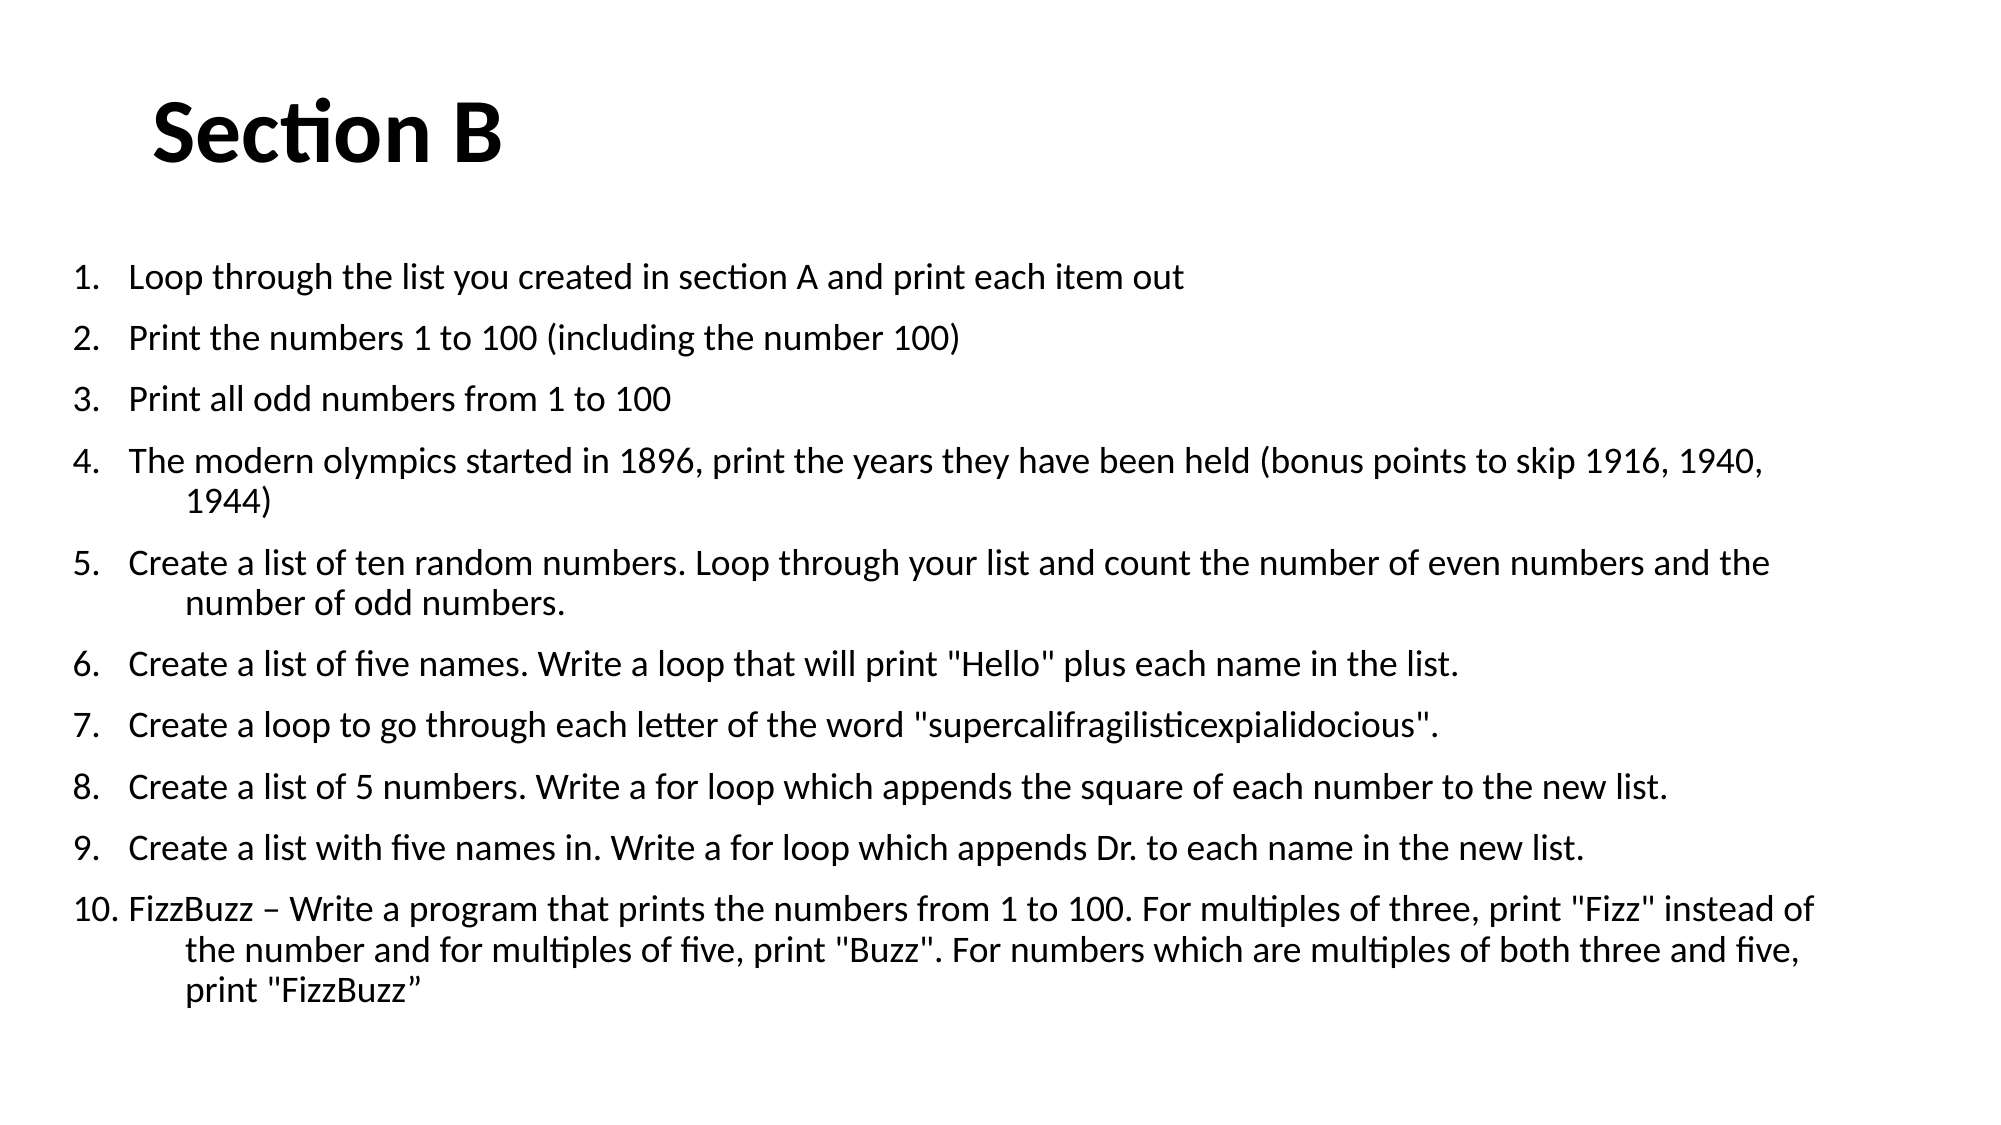

# Section B
Loop through the list you created in section A and print each item out
Print the numbers 1 to 100 (including the number 100)
Print all odd numbers from 1 to 100
The modern olympics started in 1896, print the years they have been held (bonus points to skip 1916, 1940, 1944)
Create a list of ten random numbers. Loop through your list and count the number of even numbers and the number of odd numbers.
Create a list of five names. Write a loop that will print "Hello" plus each name in the list.
Create a loop to go through each letter of the word "supercalifragilisticexpialidocious".
Create a list of 5 numbers. Write a for loop which appends the square of each number to the new list.
Create a list with five names in. Write a for loop which appends Dr. to each name in the new list.
FizzBuzz – Write a program that prints the numbers from 1 to 100. For multiples of three, print "Fizz" instead of the number and for multiples of five, print "Buzz". For numbers which are multiples of both three and five, print "FizzBuzz”